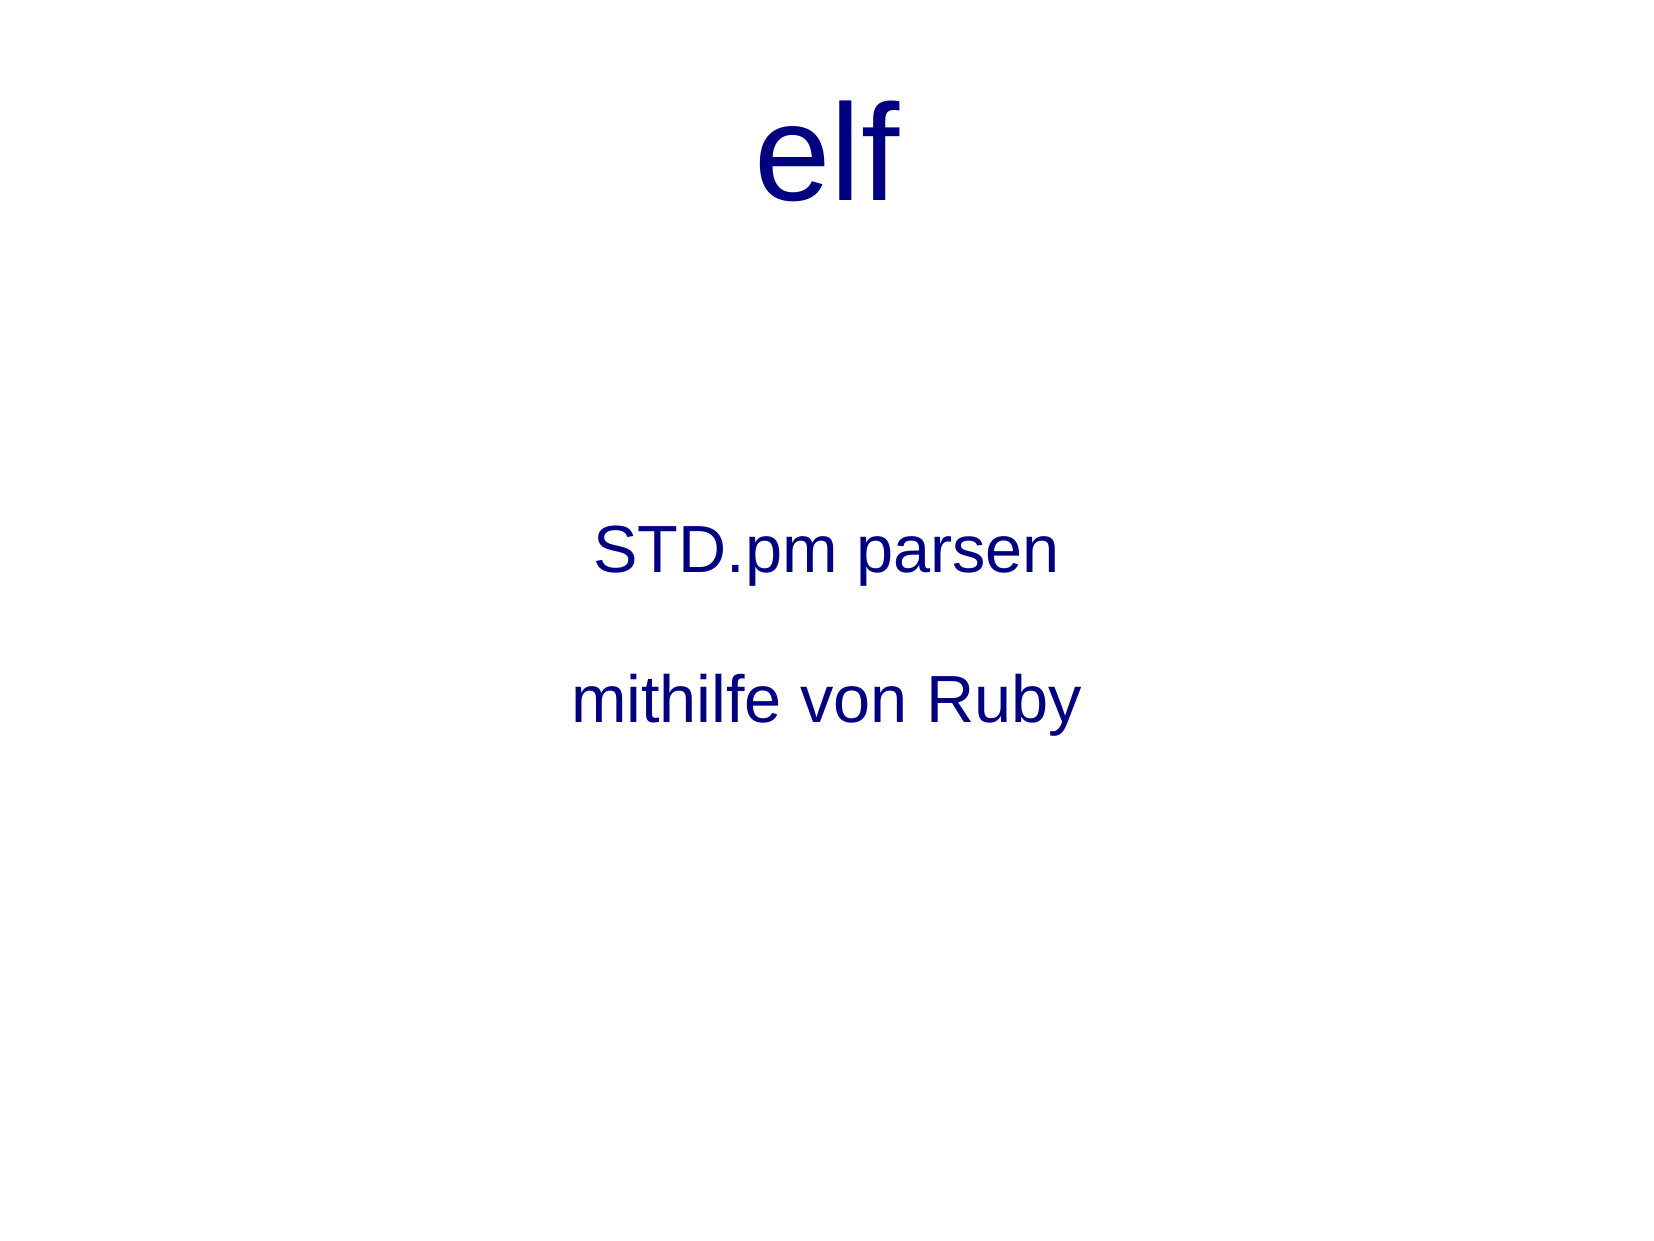

# elf
STD.pm parsen
mithilfe von Ruby